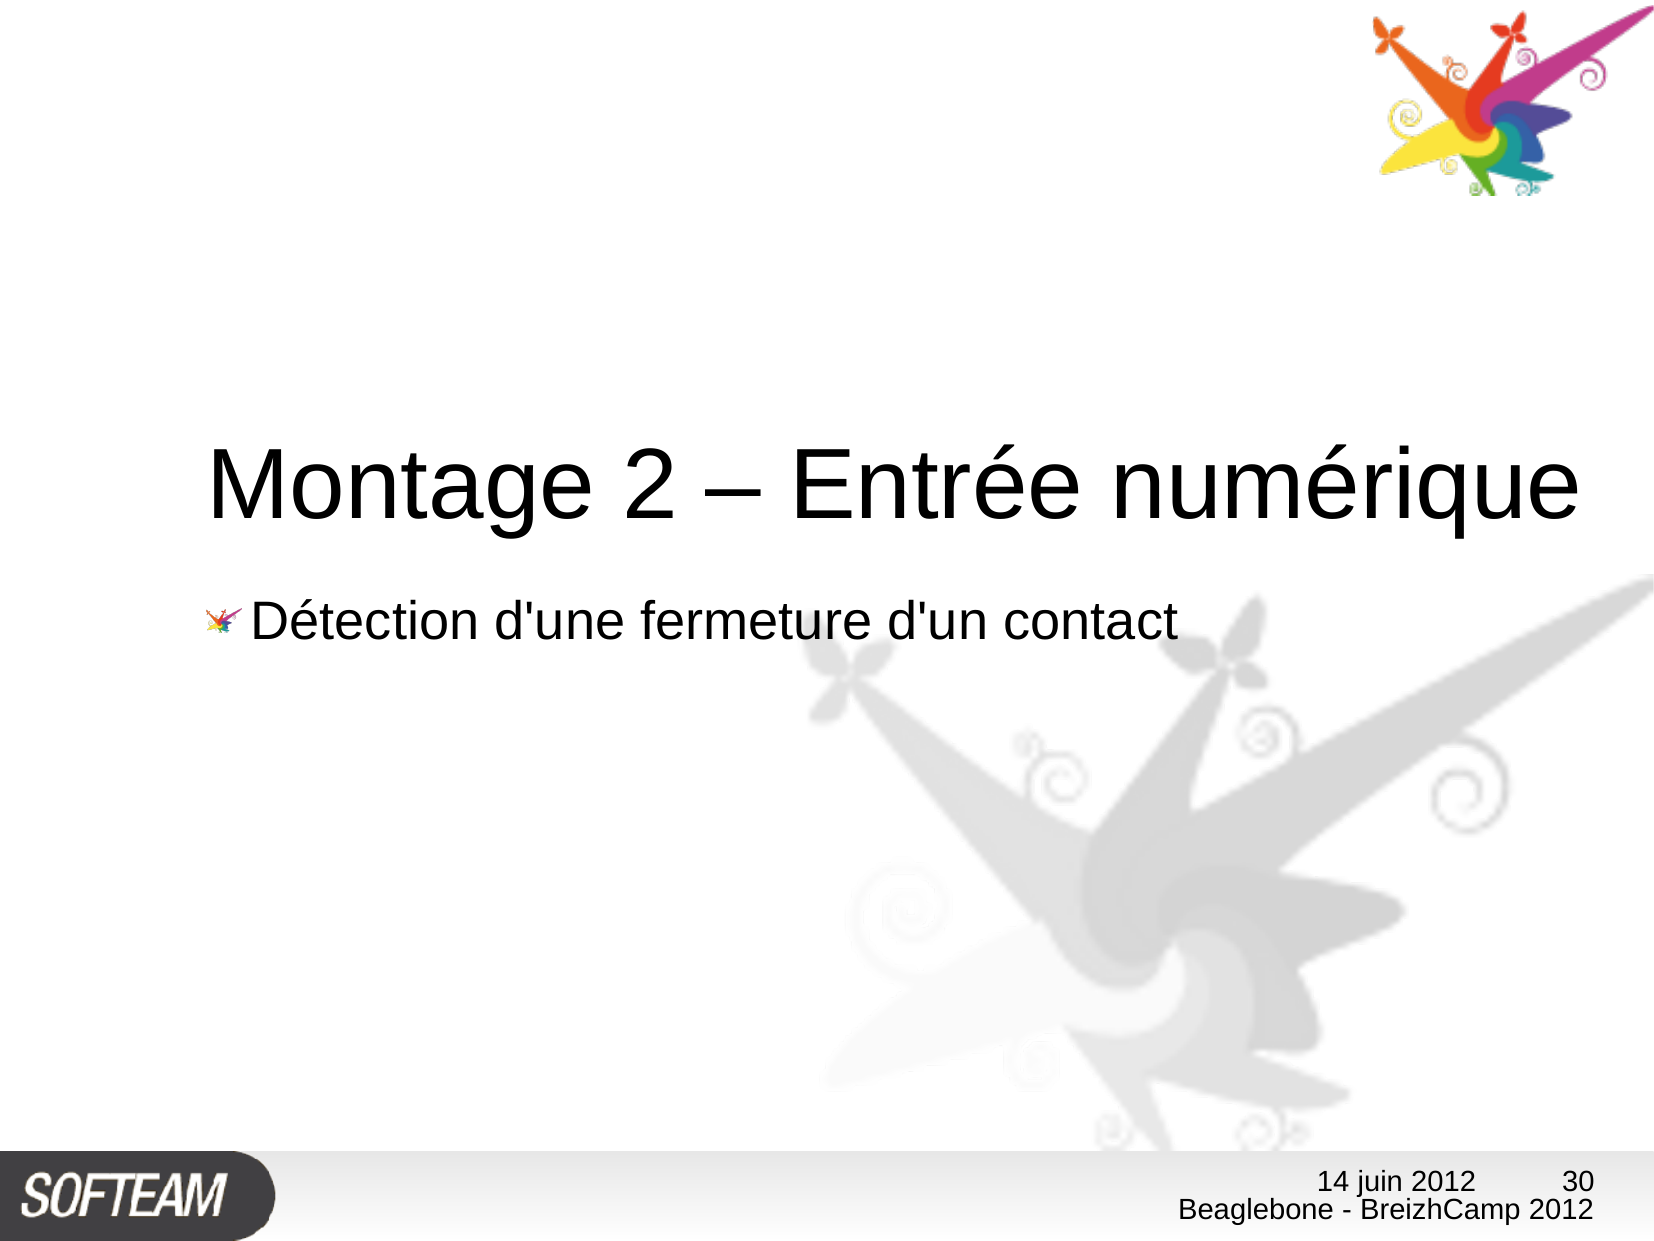

# Montage 2 – Entrée numérique
Détection d'une fermeture d'un contact
14 juin 2012
30
Beaglebone - BreizhCamp 2012